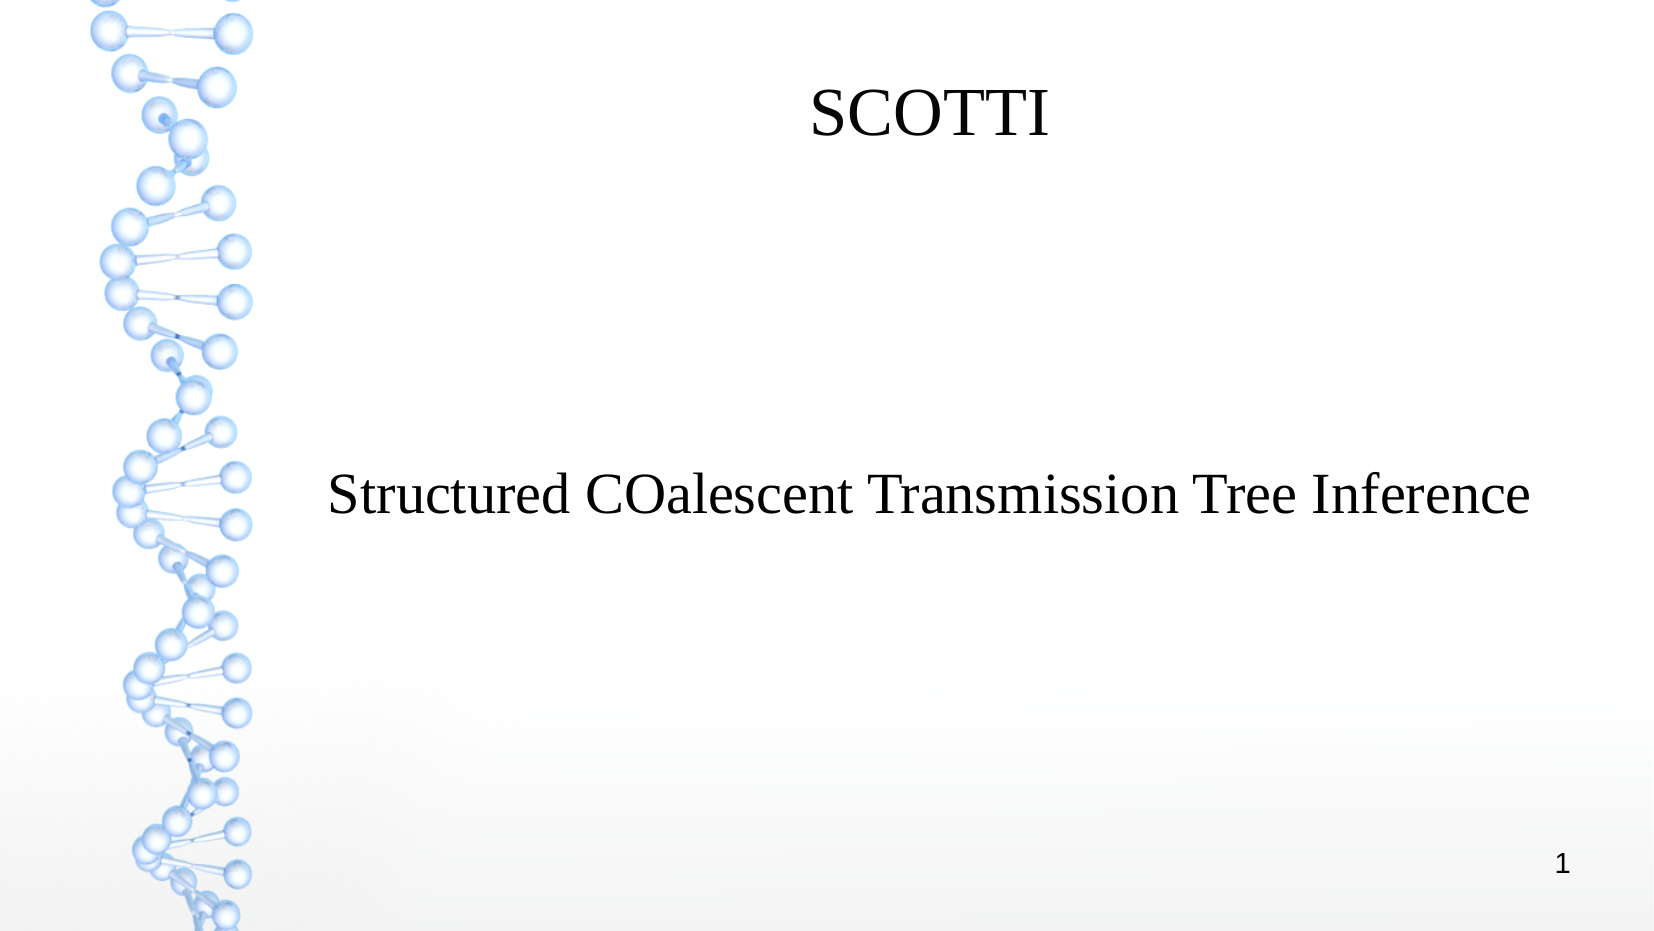

# SCOTTI
Structured COalescent Transmission Tree Inference
1